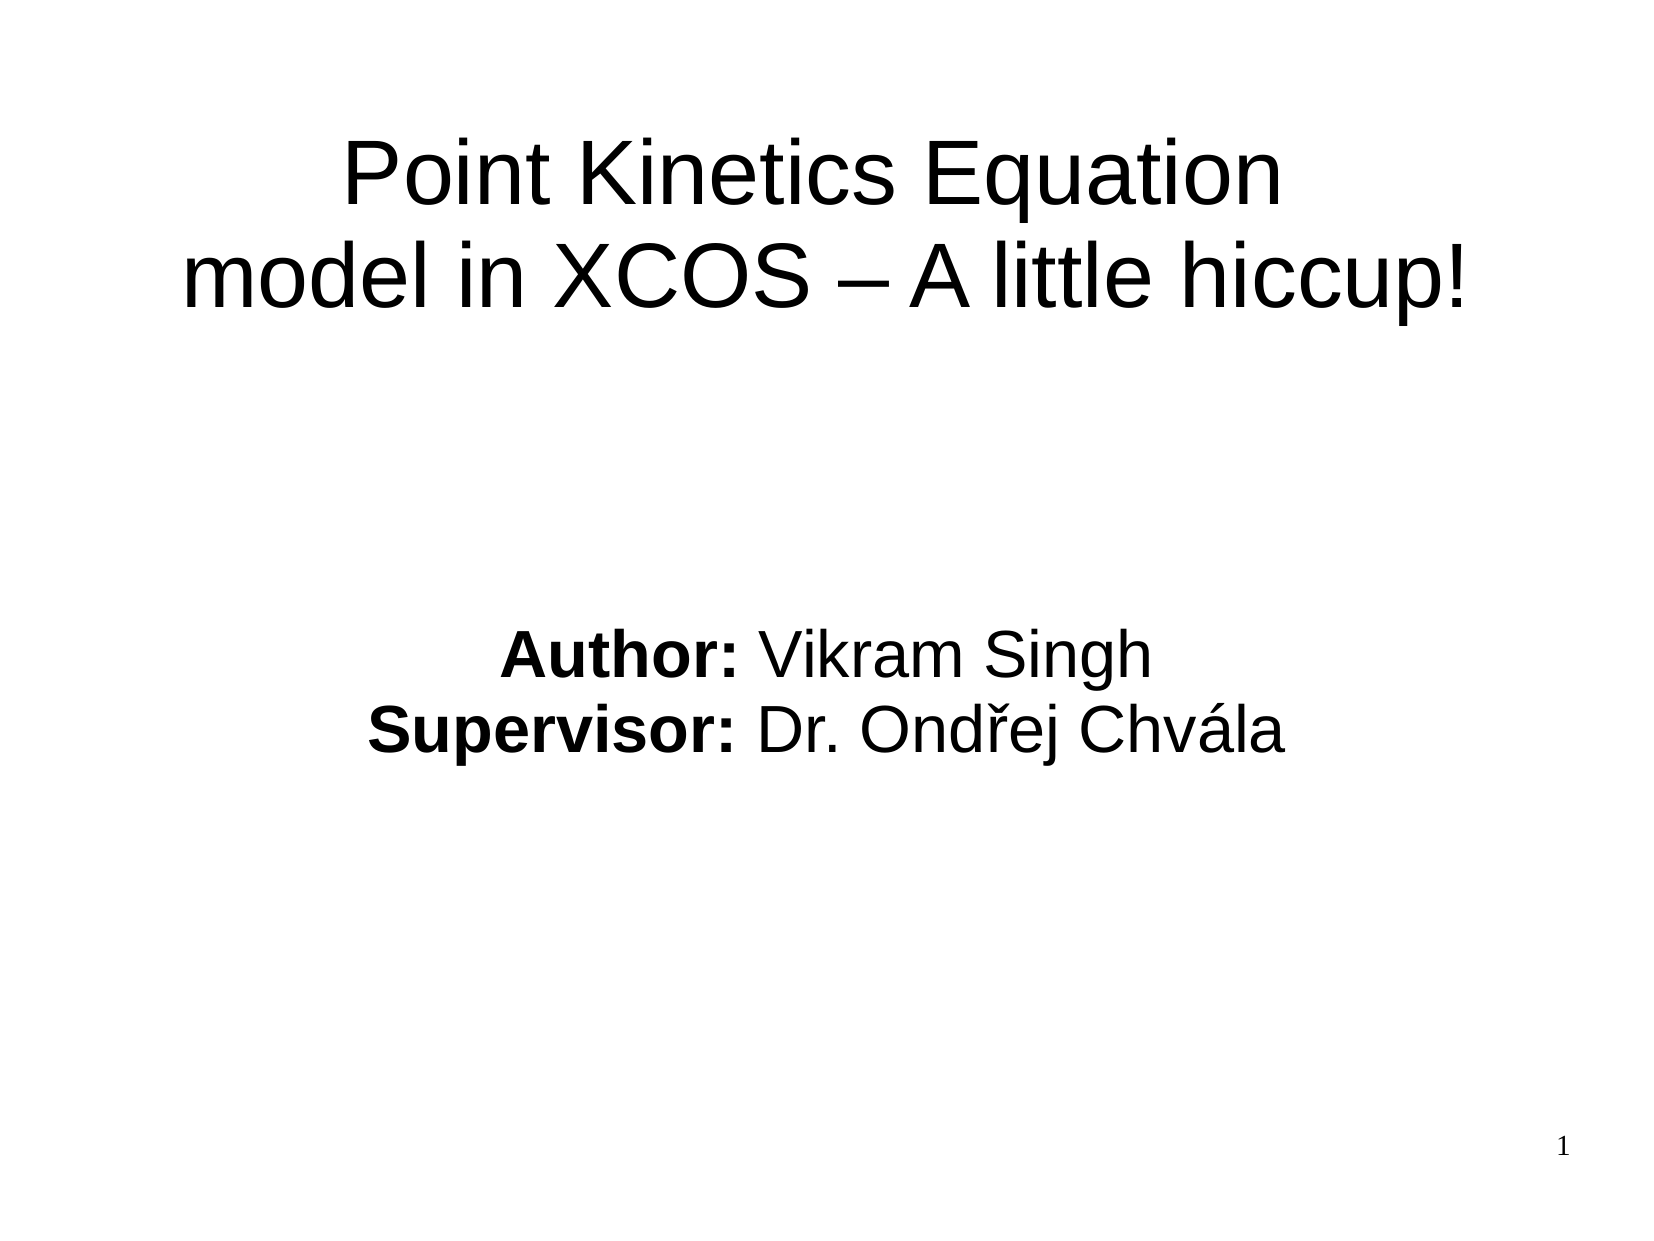

# Point Kinetics Equation model in XCOS – A little hiccup!
Author: Vikram Singh
Supervisor: Dr. Ondřej Chvála
1